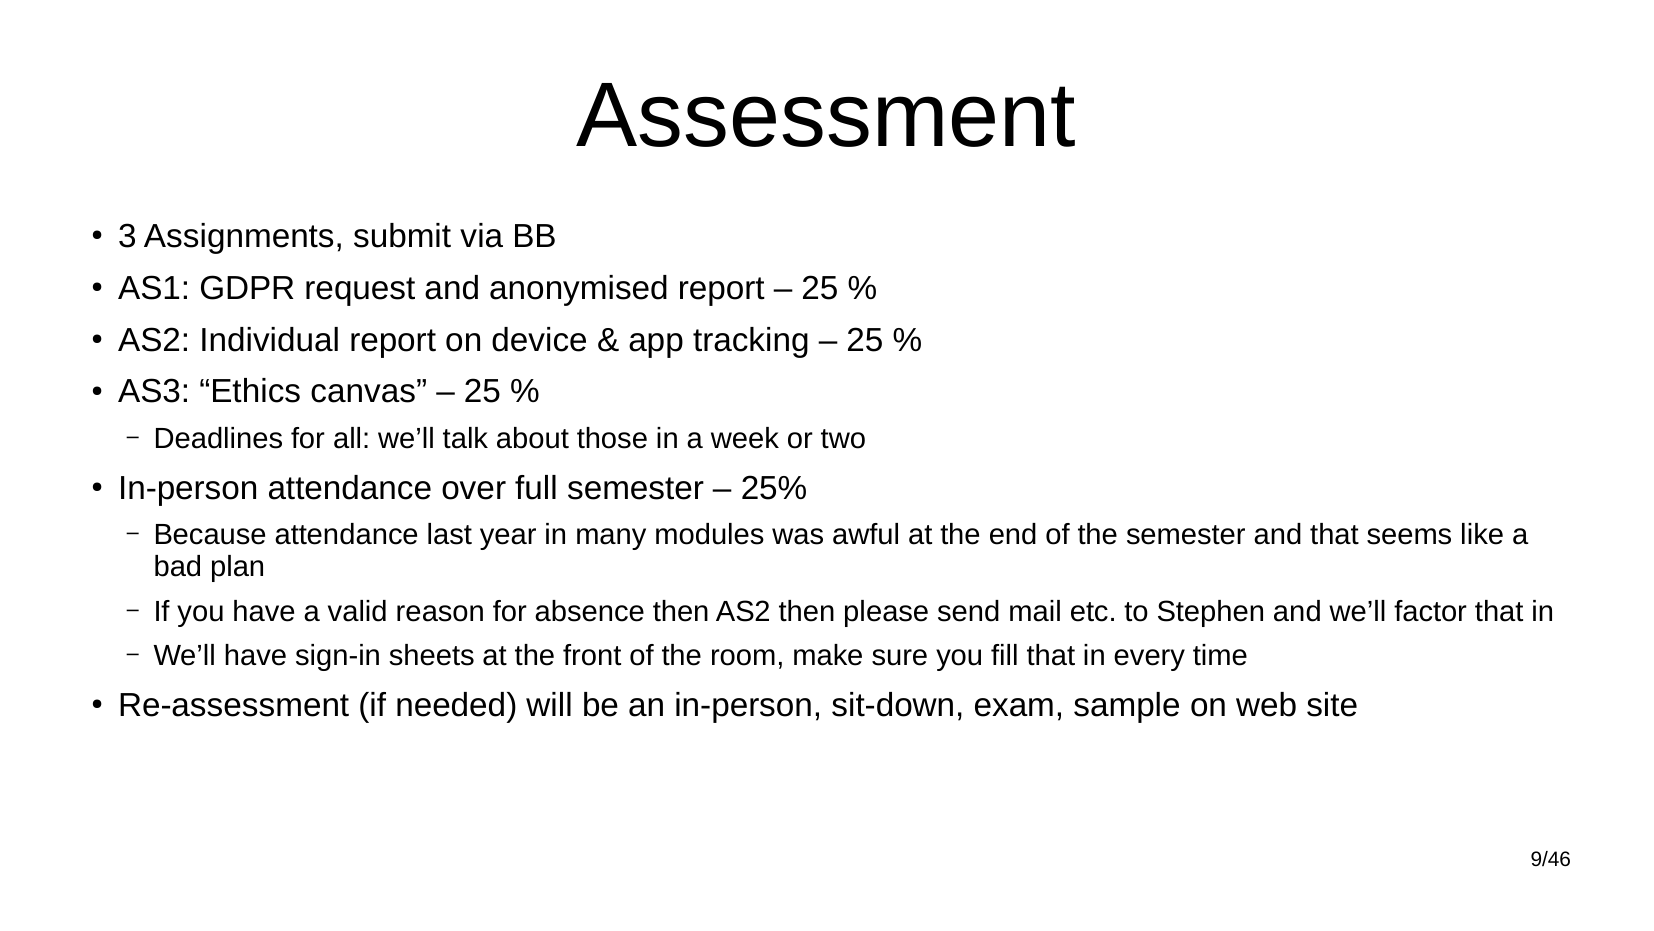

# Assessment
3 Assignments, submit via BB
AS1: GDPR request and anonymised report – 25 %
AS2: Individual report on device & app tracking – 25 %
AS3: “Ethics canvas” – 25 %
Deadlines for all: we’ll talk about those in a week or two
In-person attendance over full semester – 25%
Because attendance last year in many modules was awful at the end of the semester and that seems like a bad plan
If you have a valid reason for absence then AS2 then please send mail etc. to Stephen and we’ll factor that in
We’ll have sign-in sheets at the front of the room, make sure you fill that in every time
Re-assessment (if needed) will be an in-person, sit-down, exam, sample on web site
9